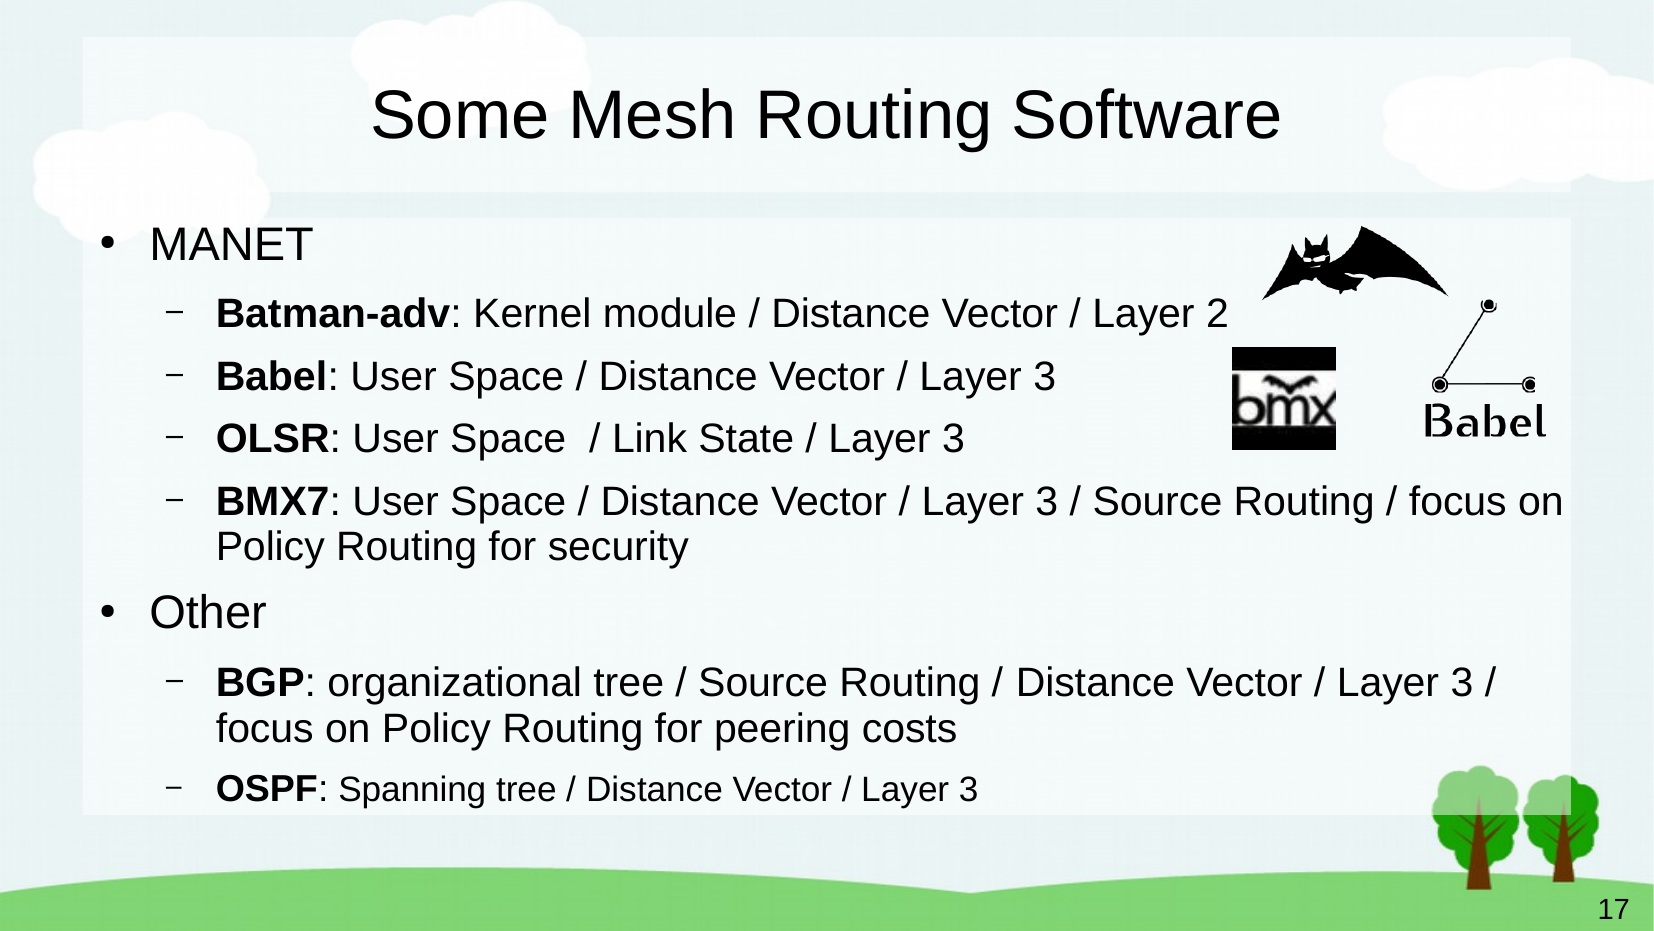

# Some Mesh Routing Software
MANET
Batman-adv: Kernel module / Distance Vector / Layer 2
Babel: User Space / Distance Vector / Layer 3
OLSR: User Space / Link State / Layer 3
BMX7: User Space / Distance Vector / Layer 3 / Source Routing / focus on Policy Routing for security
Other
BGP: organizational tree / Source Routing / Distance Vector / Layer 3 / focus on Policy Routing for peering costs
OSPF: Spanning tree / Distance Vector / Layer 3
17